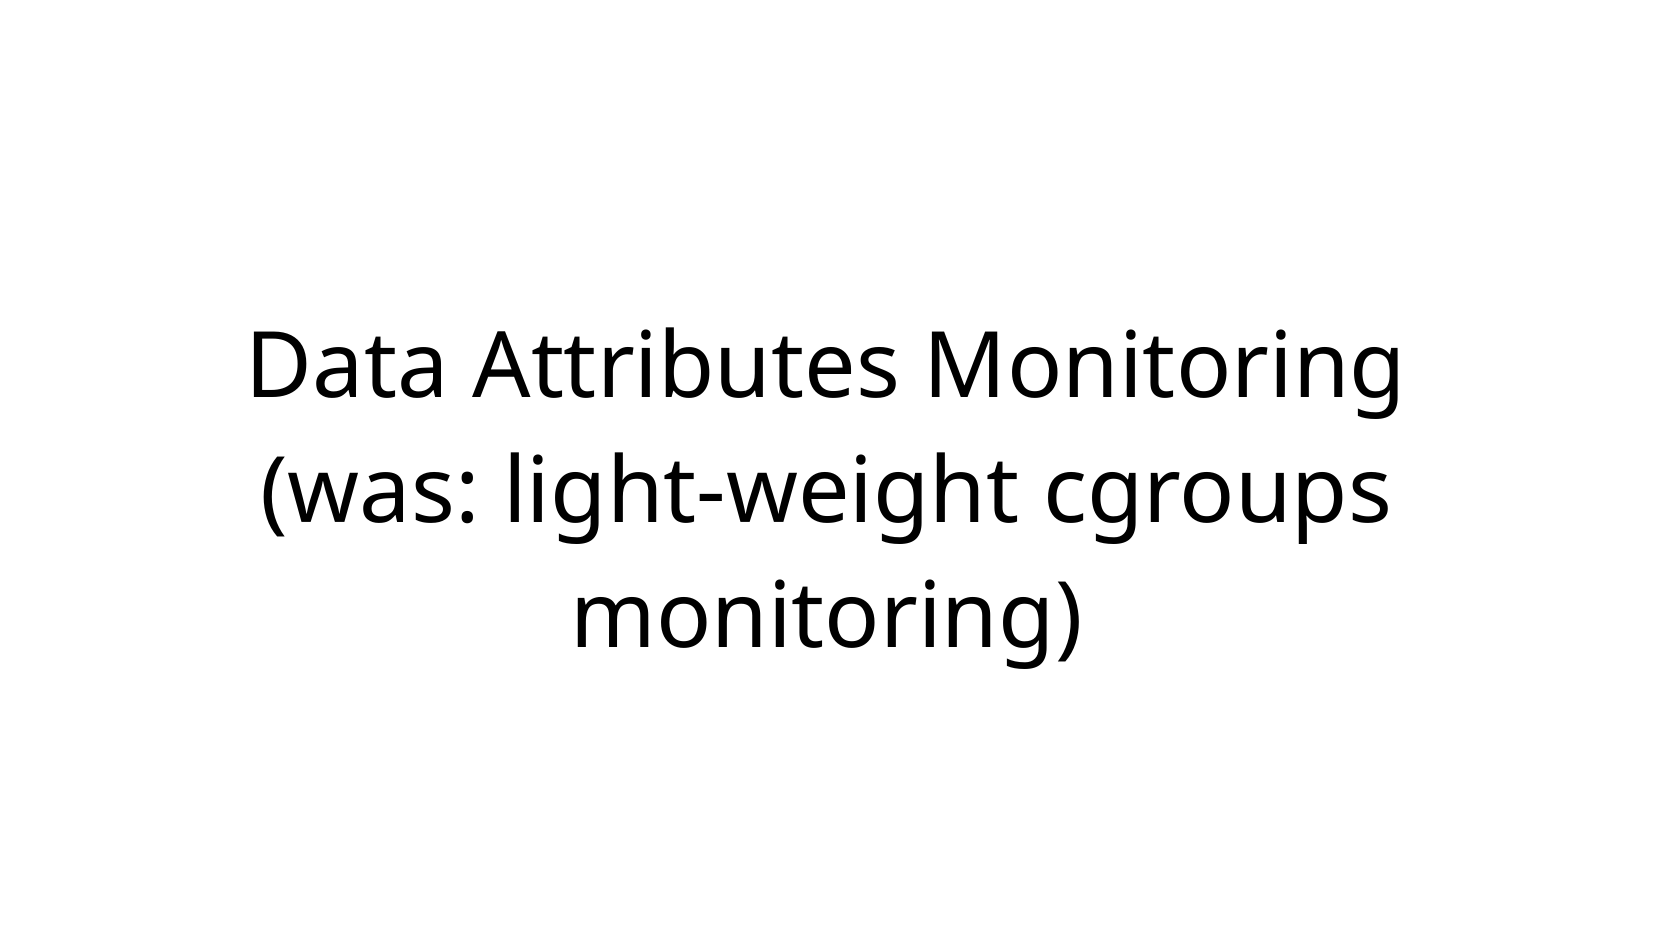

# Data Attributes Monitoring (was: light-weight cgroups monitoring)